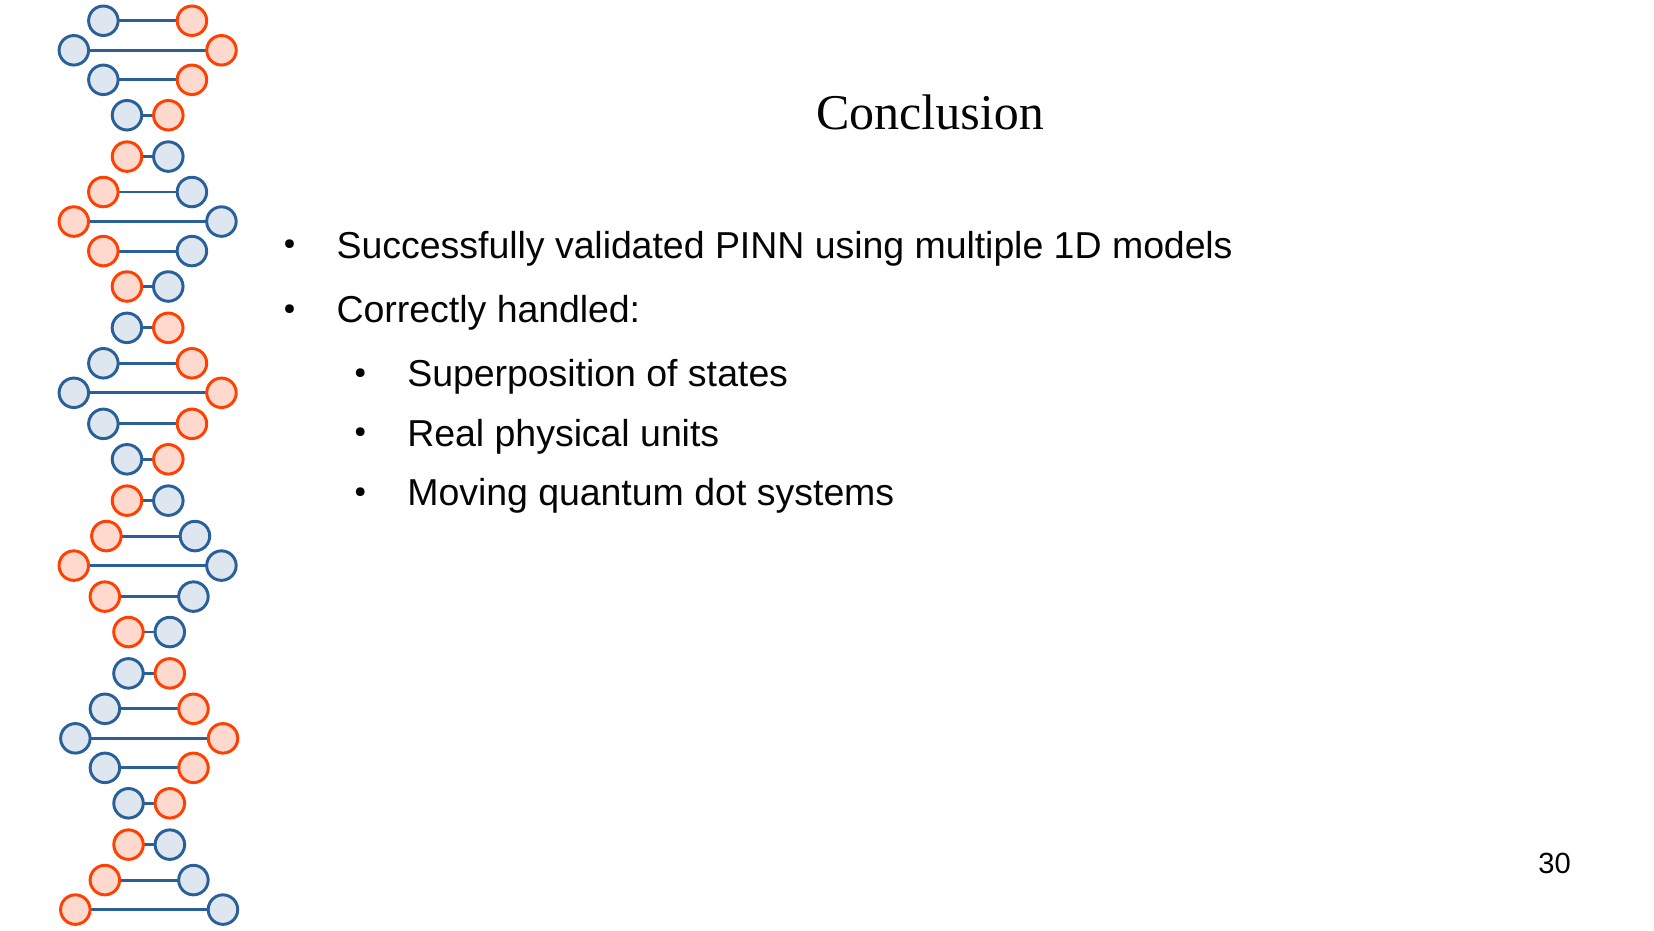

# Conclusion
Successfully validated PINN using multiple 1D models
Correctly handled:
Superposition of states
Real physical units
Moving quantum dot systems
30